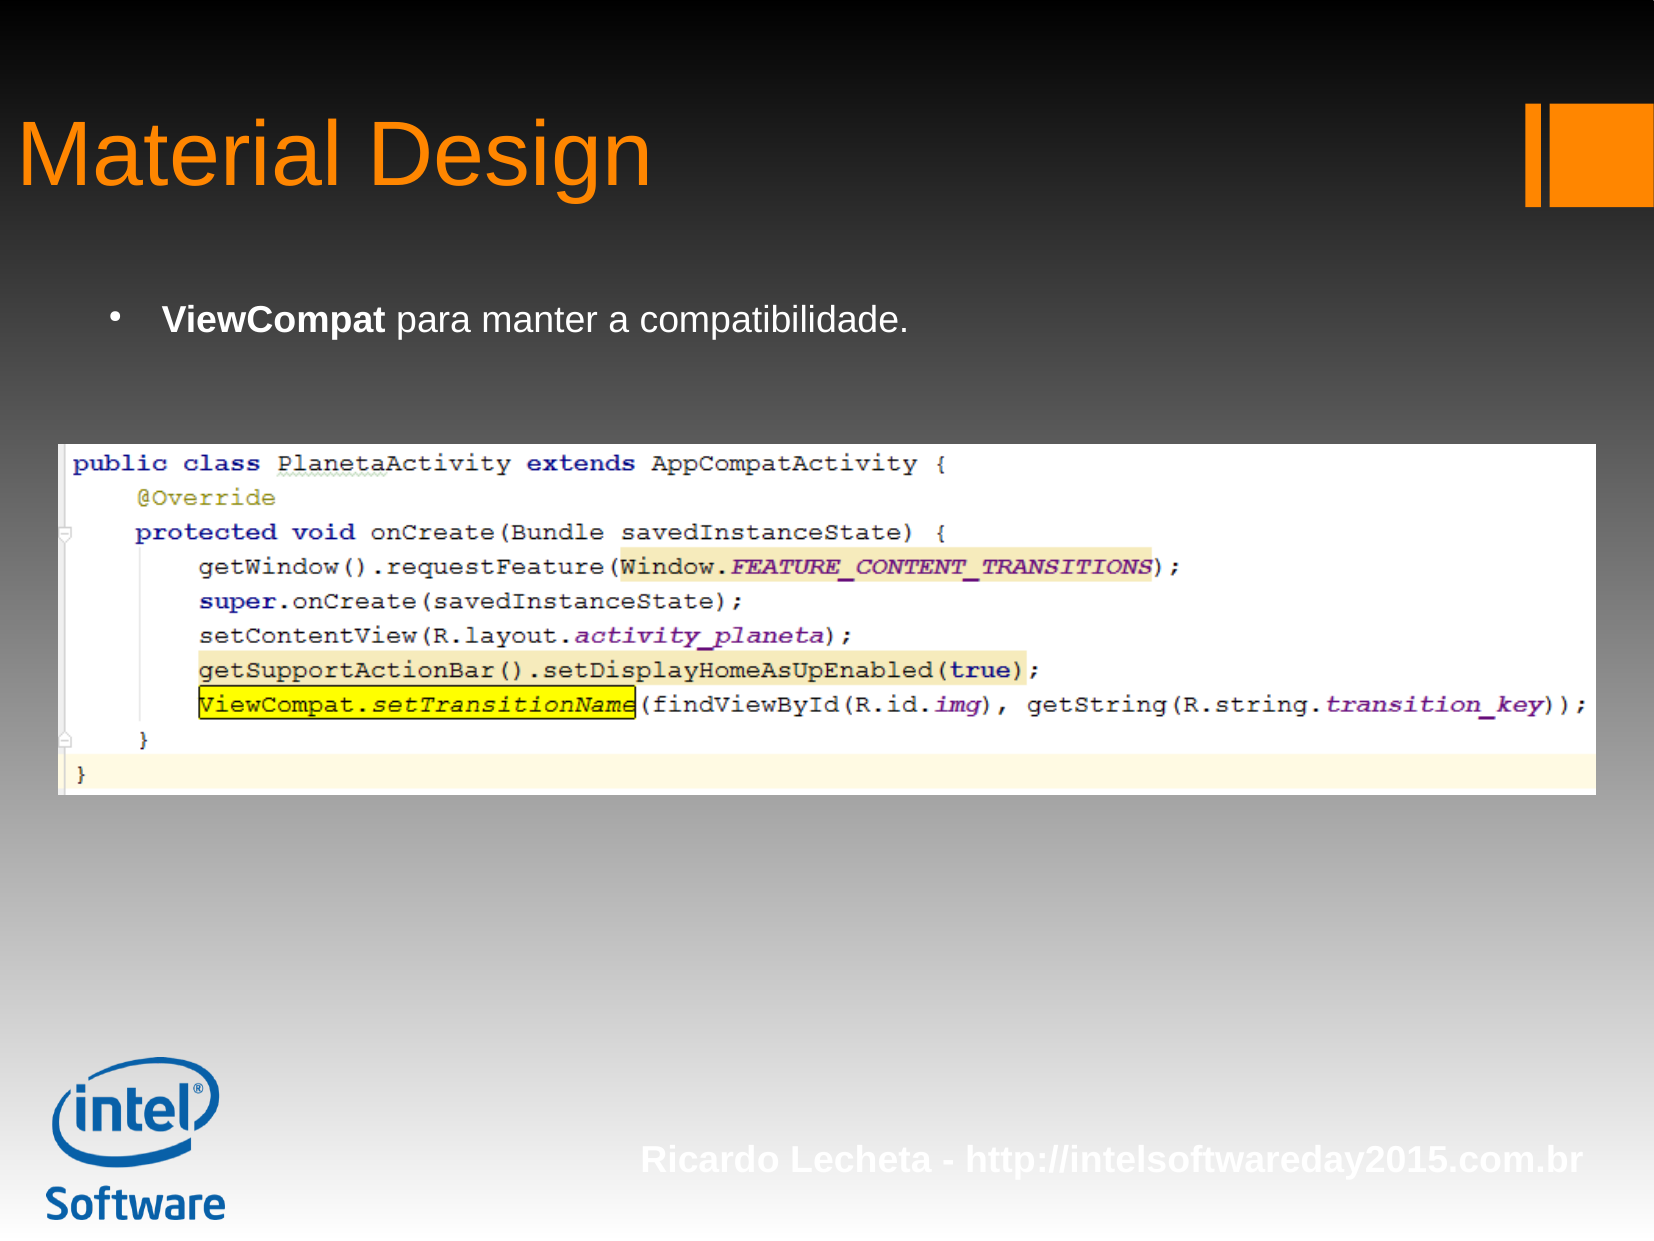

# Material Design
ViewCompat para manter a compatibilidade.
Ricardo Lecheta - http://intelsoftwareday2015.com.br